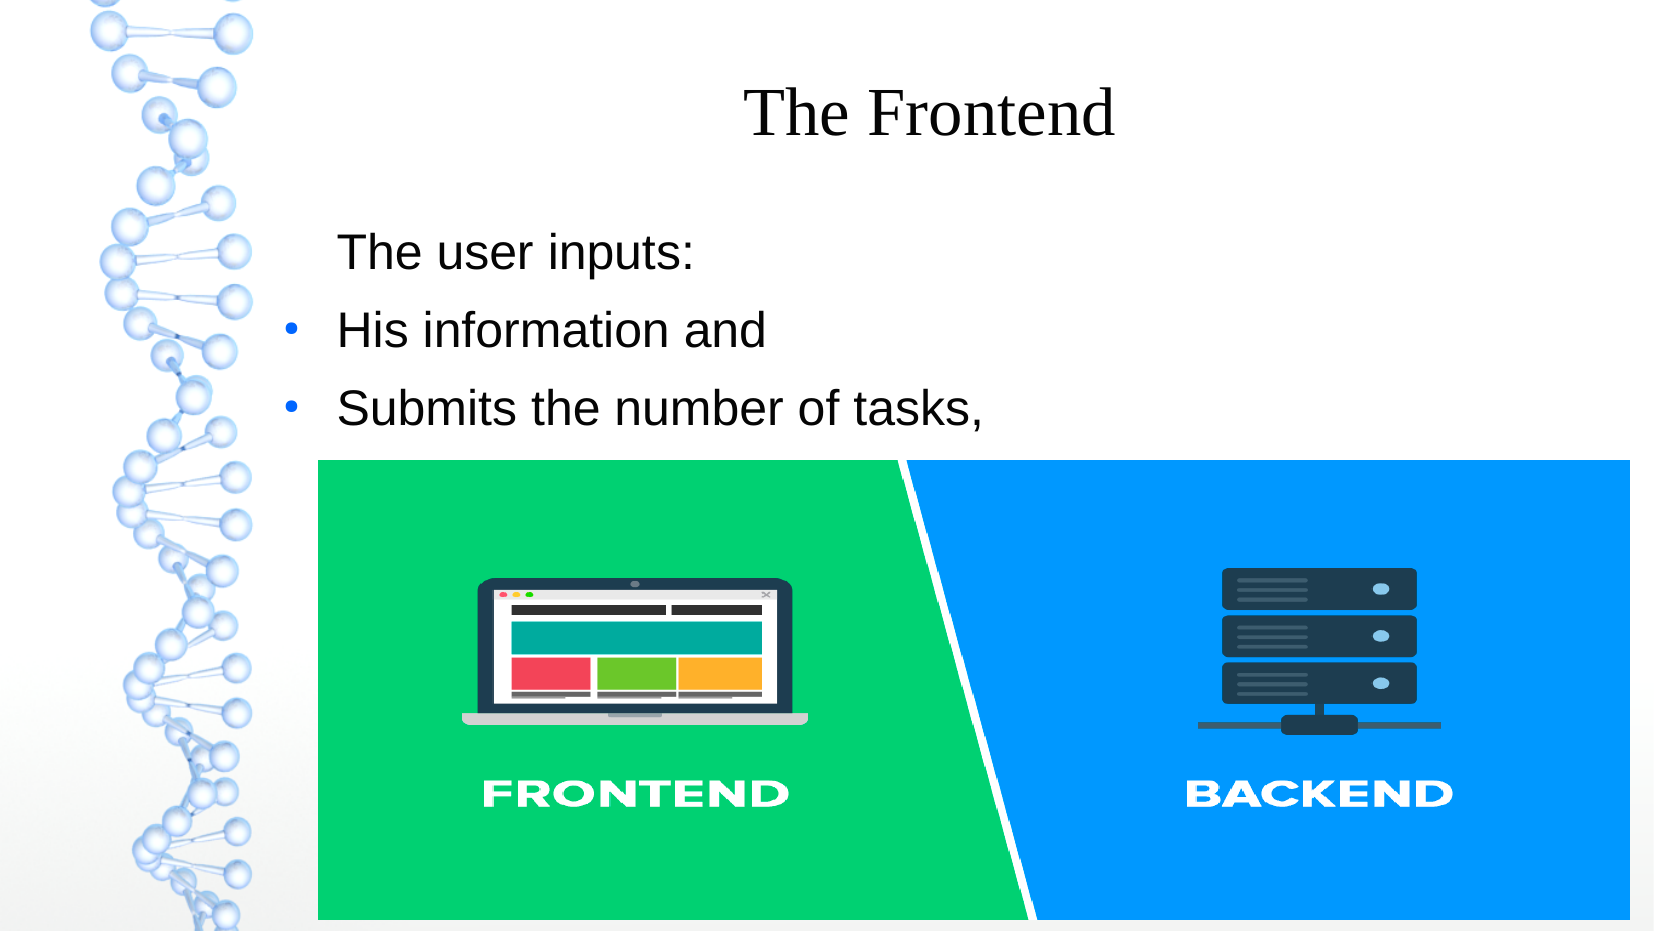

# The Frontend
The user inputs:
His information and
Submits the number of tasks,
10